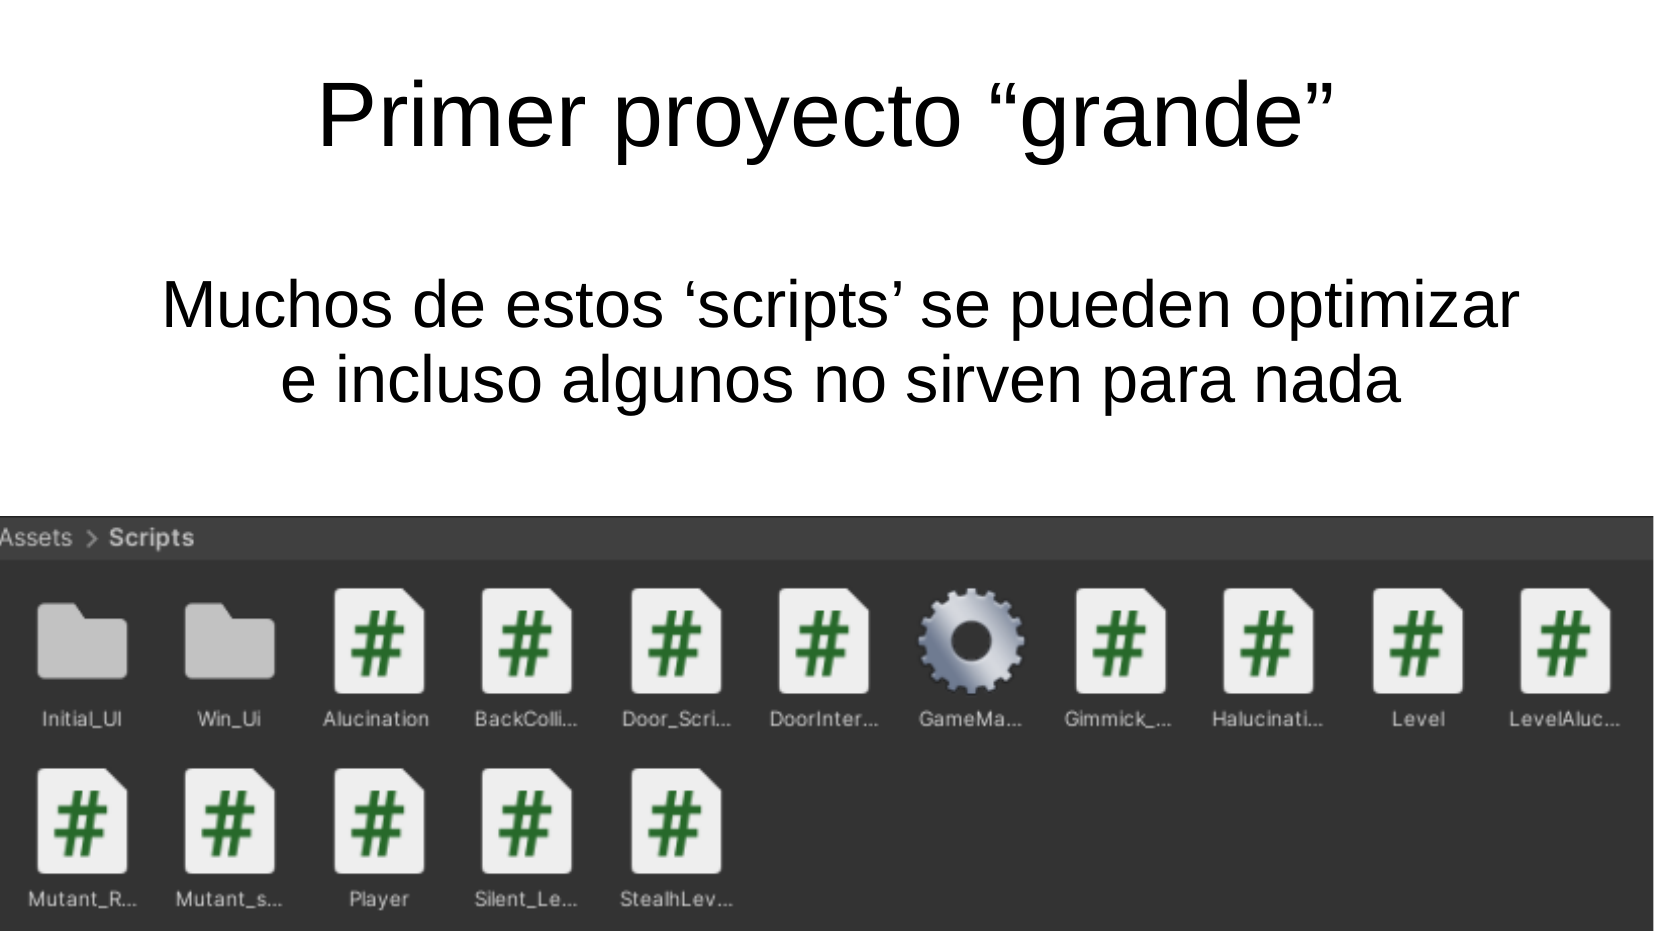

# Primer proyecto “grande”
Muchos de estos ‘scripts’ se pueden optimizar e incluso algunos no sirven para nada